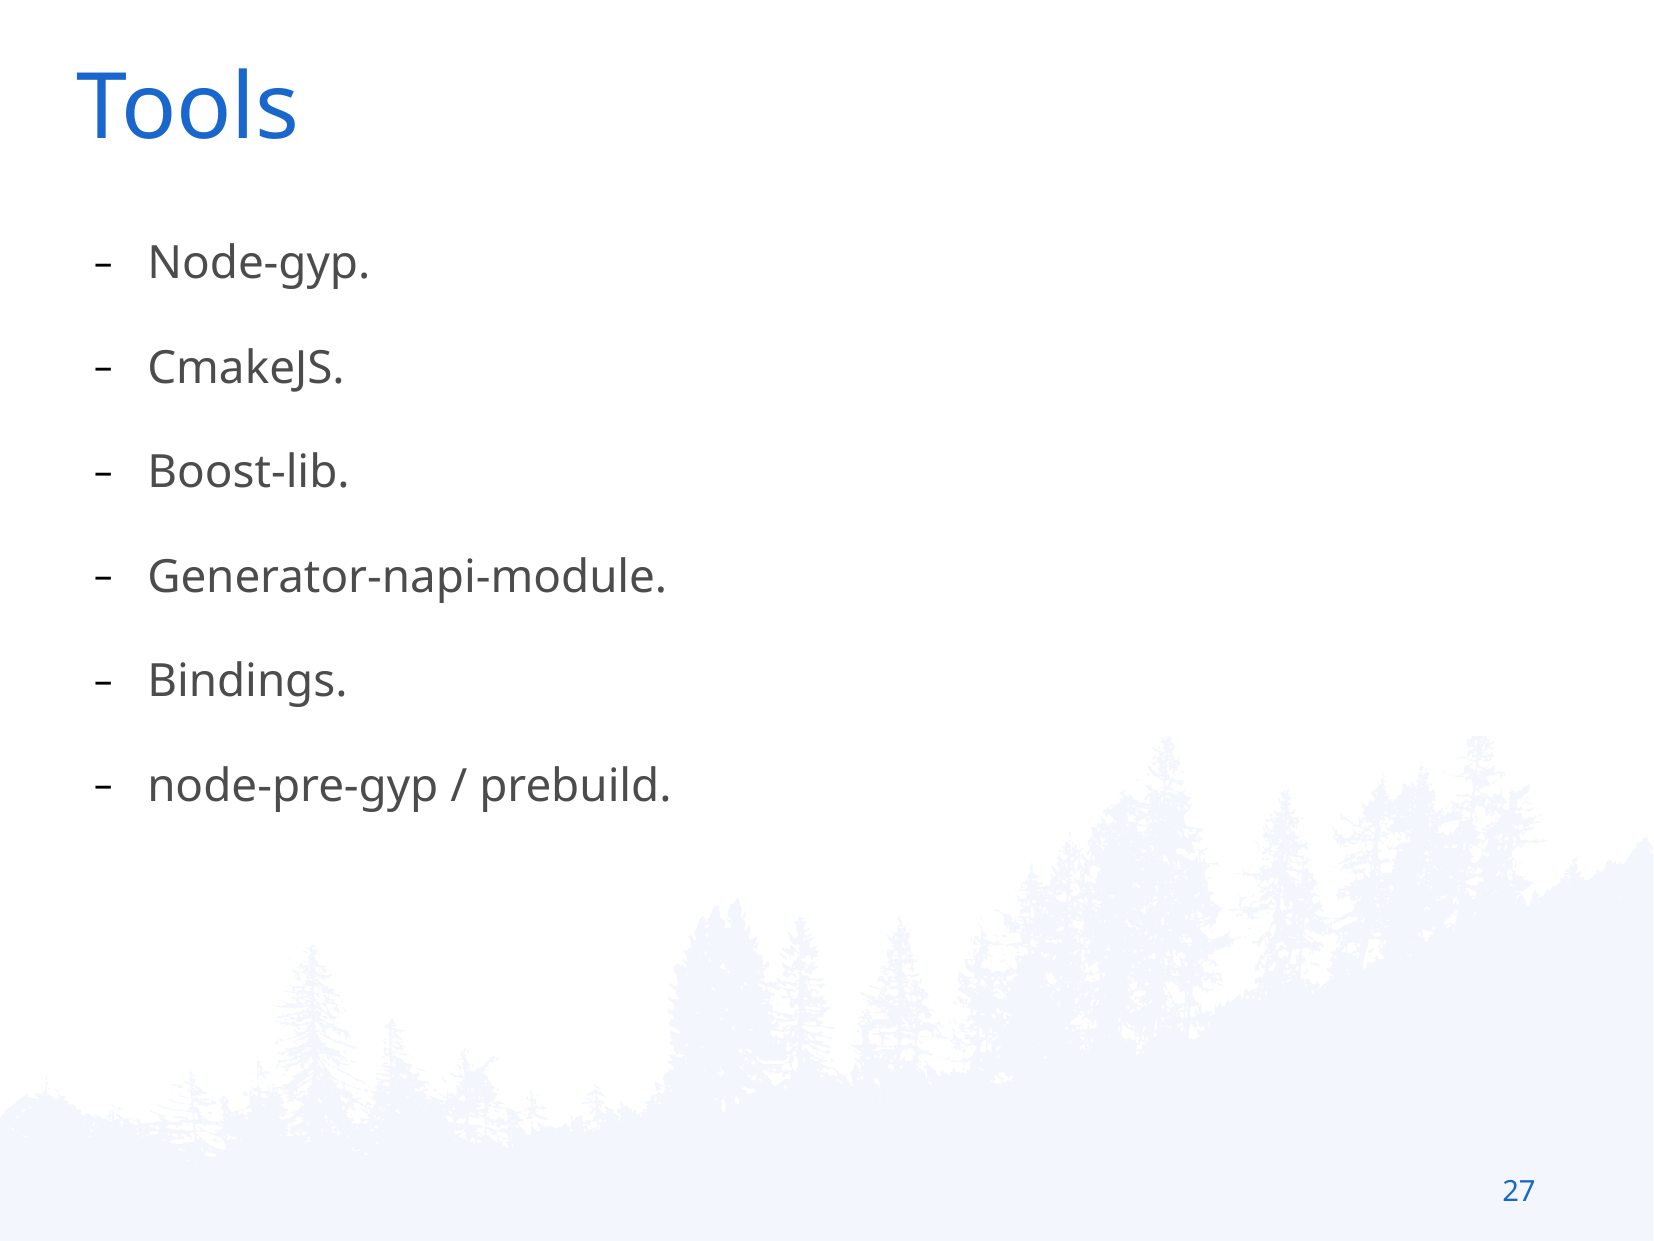

# Tools
Node-gyp.
CmakeJS.
Boost-lib.
Generator-napi-module.
Bindings.
node-pre-gyp / prebuild.
27